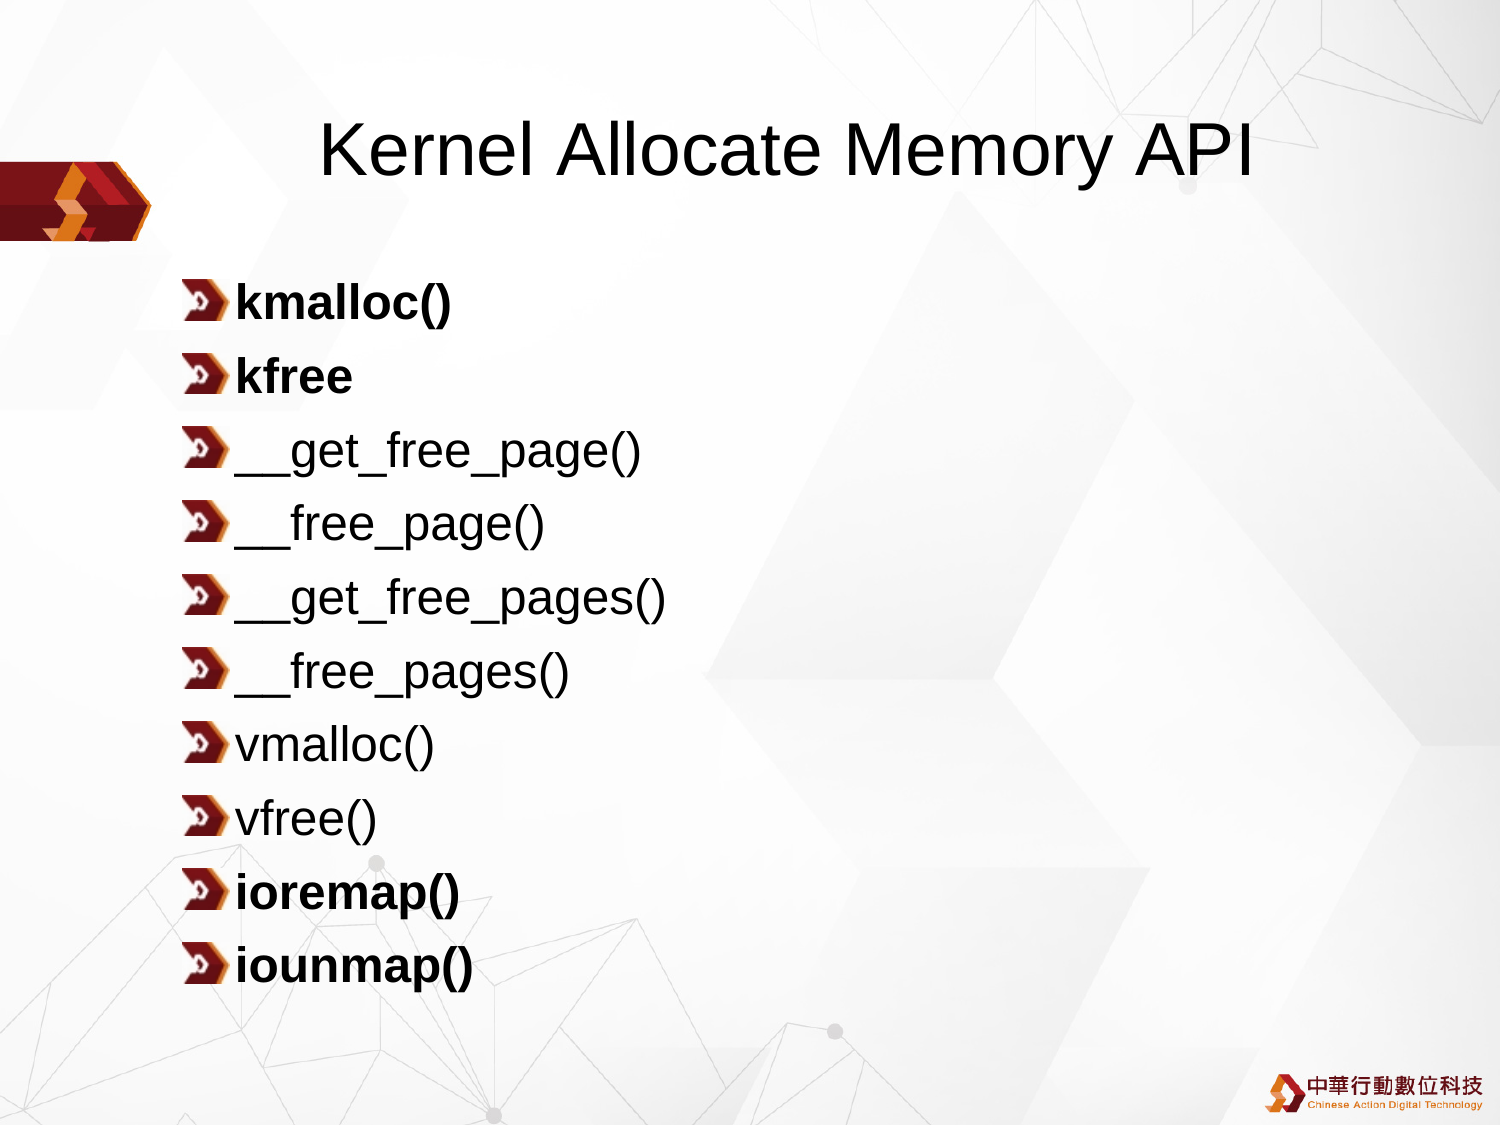

# Kernel Allocate Memory API
kmalloc()
kfree
__get_free_page()
__free_page()
__get_free_pages()
__free_pages()
vmalloc()
vfree()
ioremap()
iounmap()